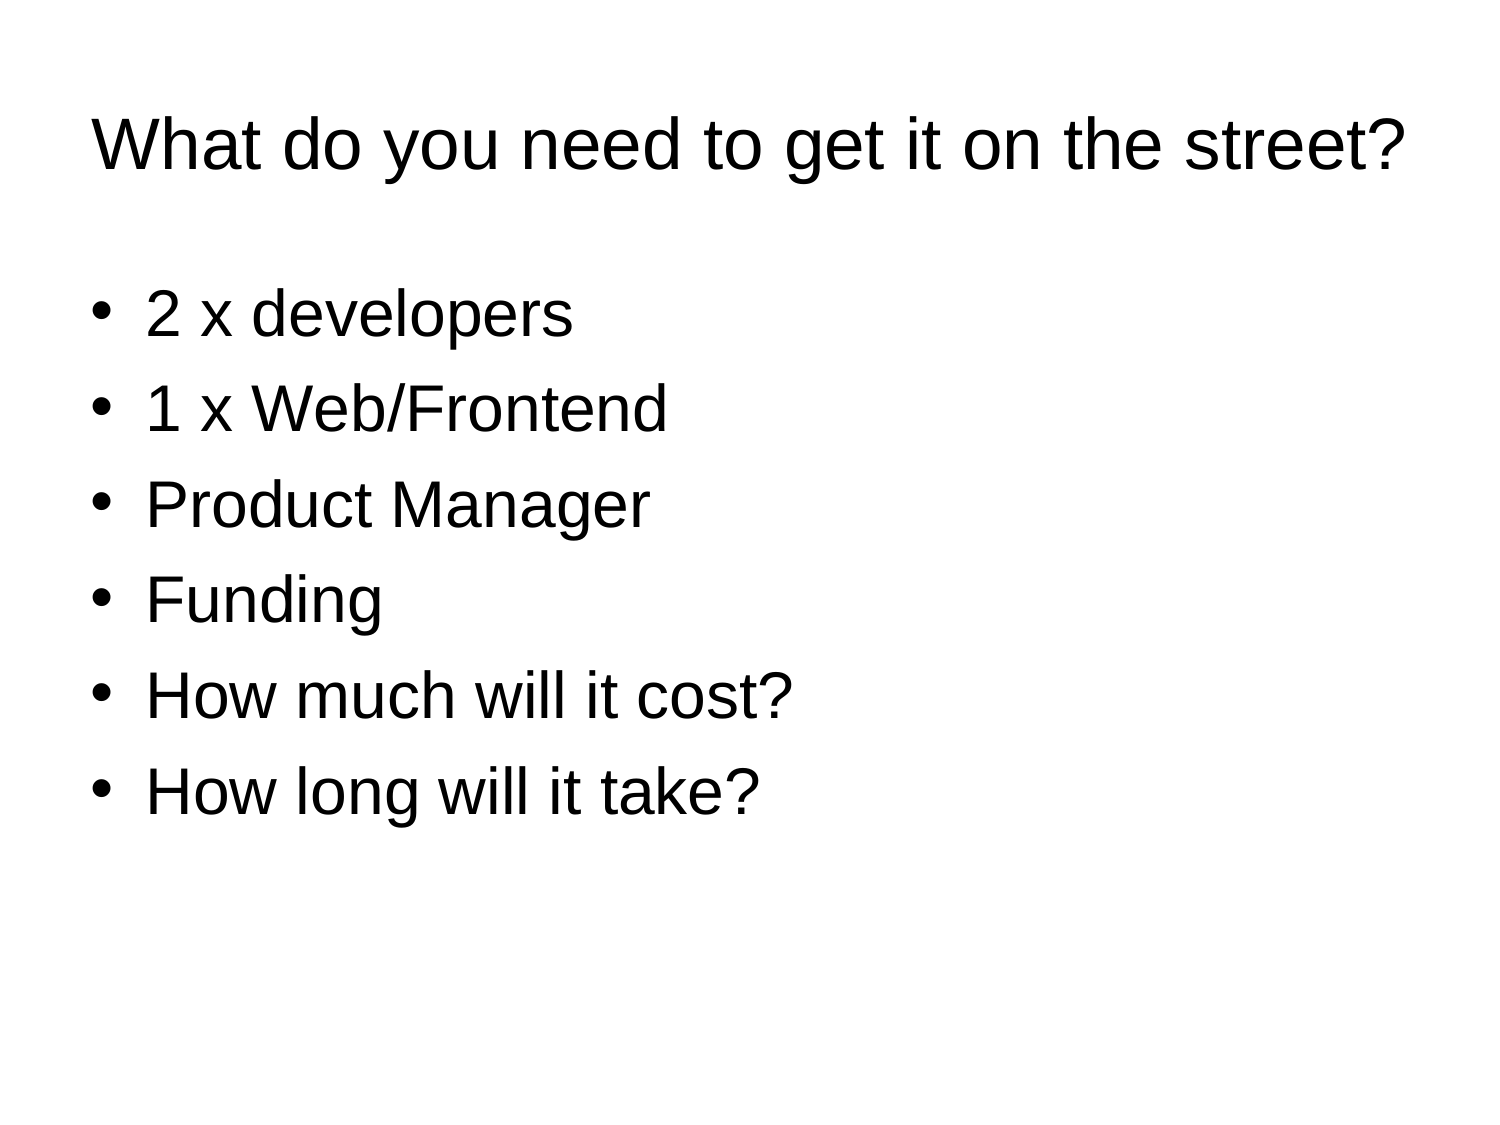

# What do you need to get it on the street?
2 x developers
1 x Web/Frontend
Product Manager
Funding
How much will it cost?
How long will it take?